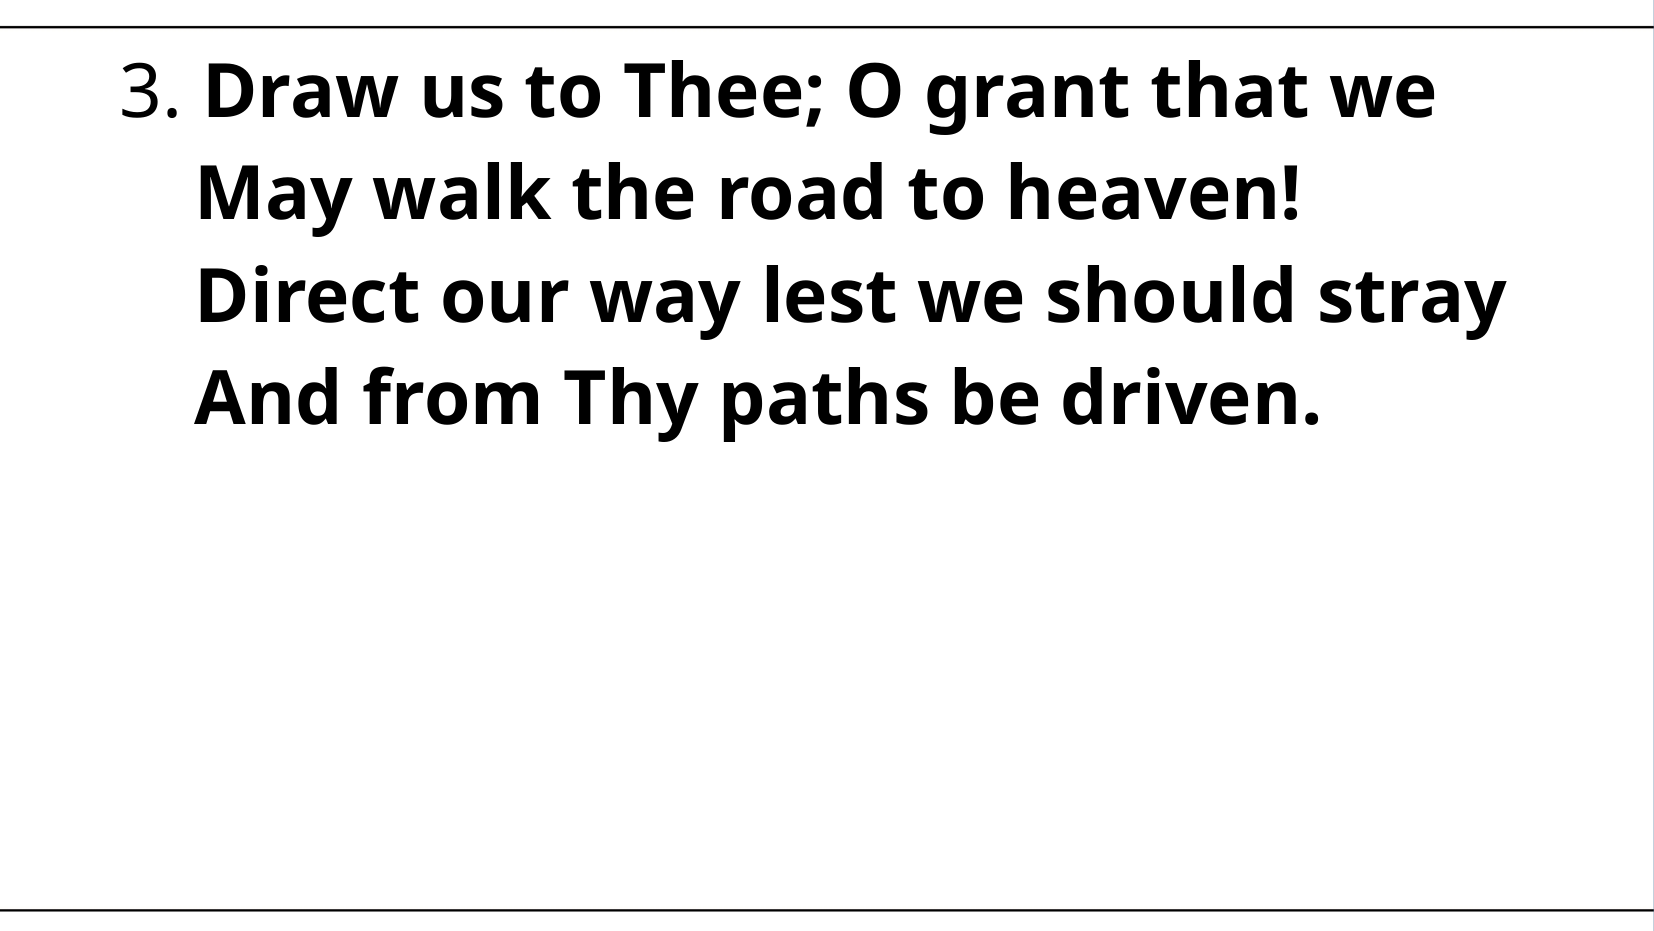

3. Draw us to Thee; O grant that we
May walk the road to heaven!
Direct our way lest we should stray
And from Thy paths be driven.